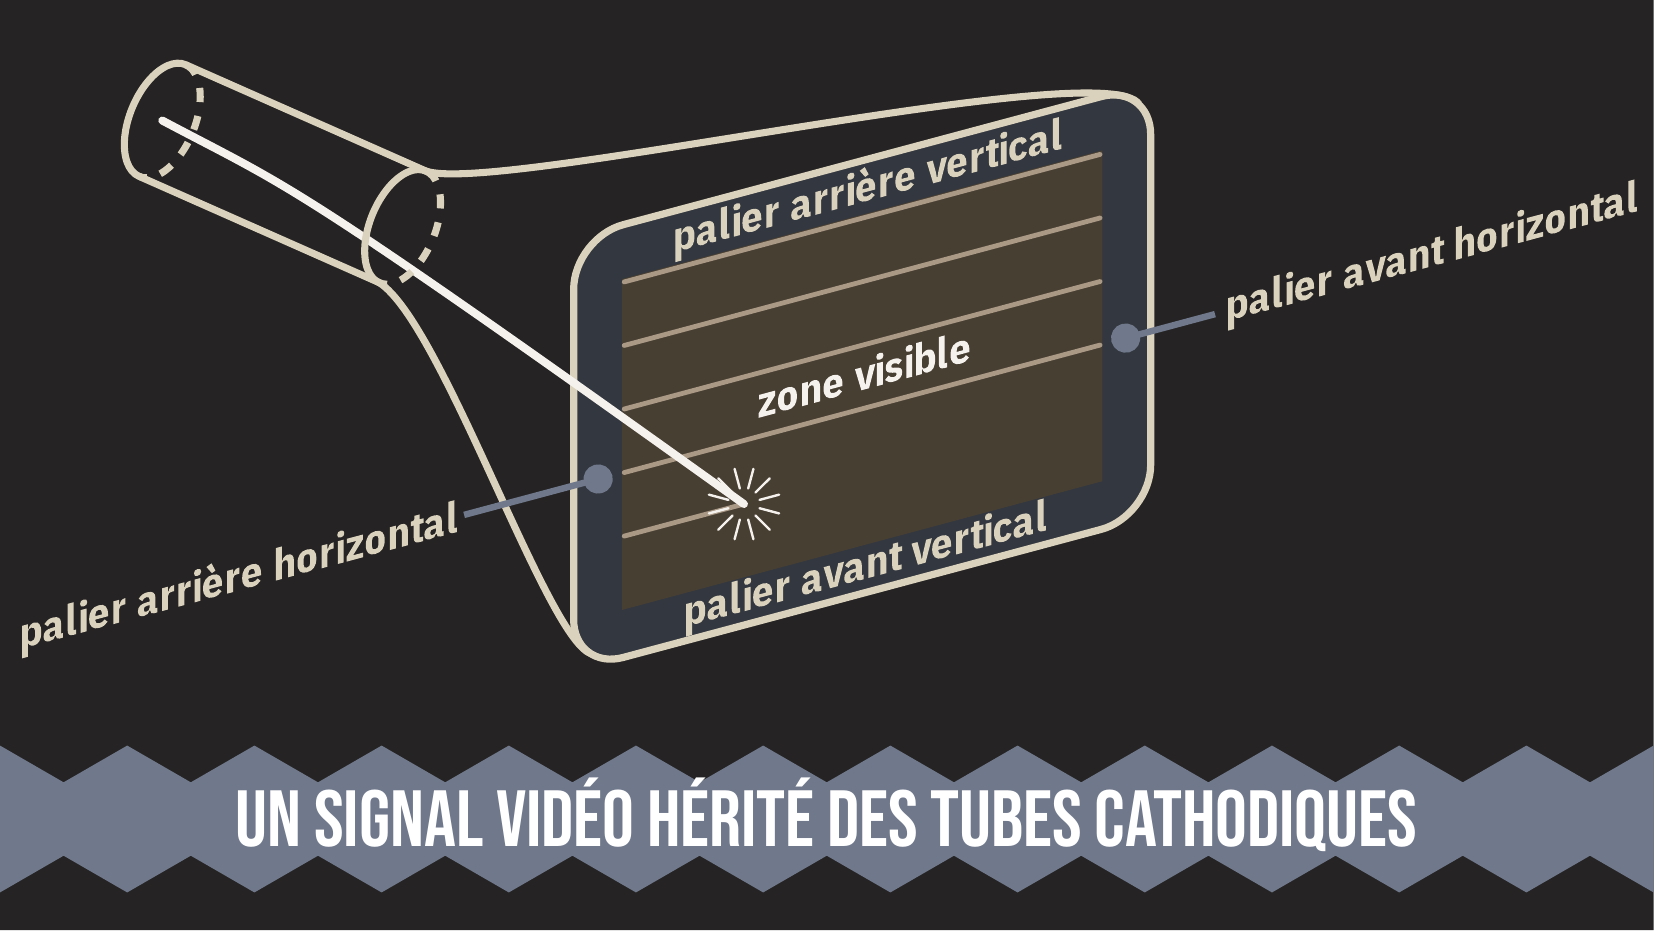

# Un signal vidéo hérité des tubes cathodiques